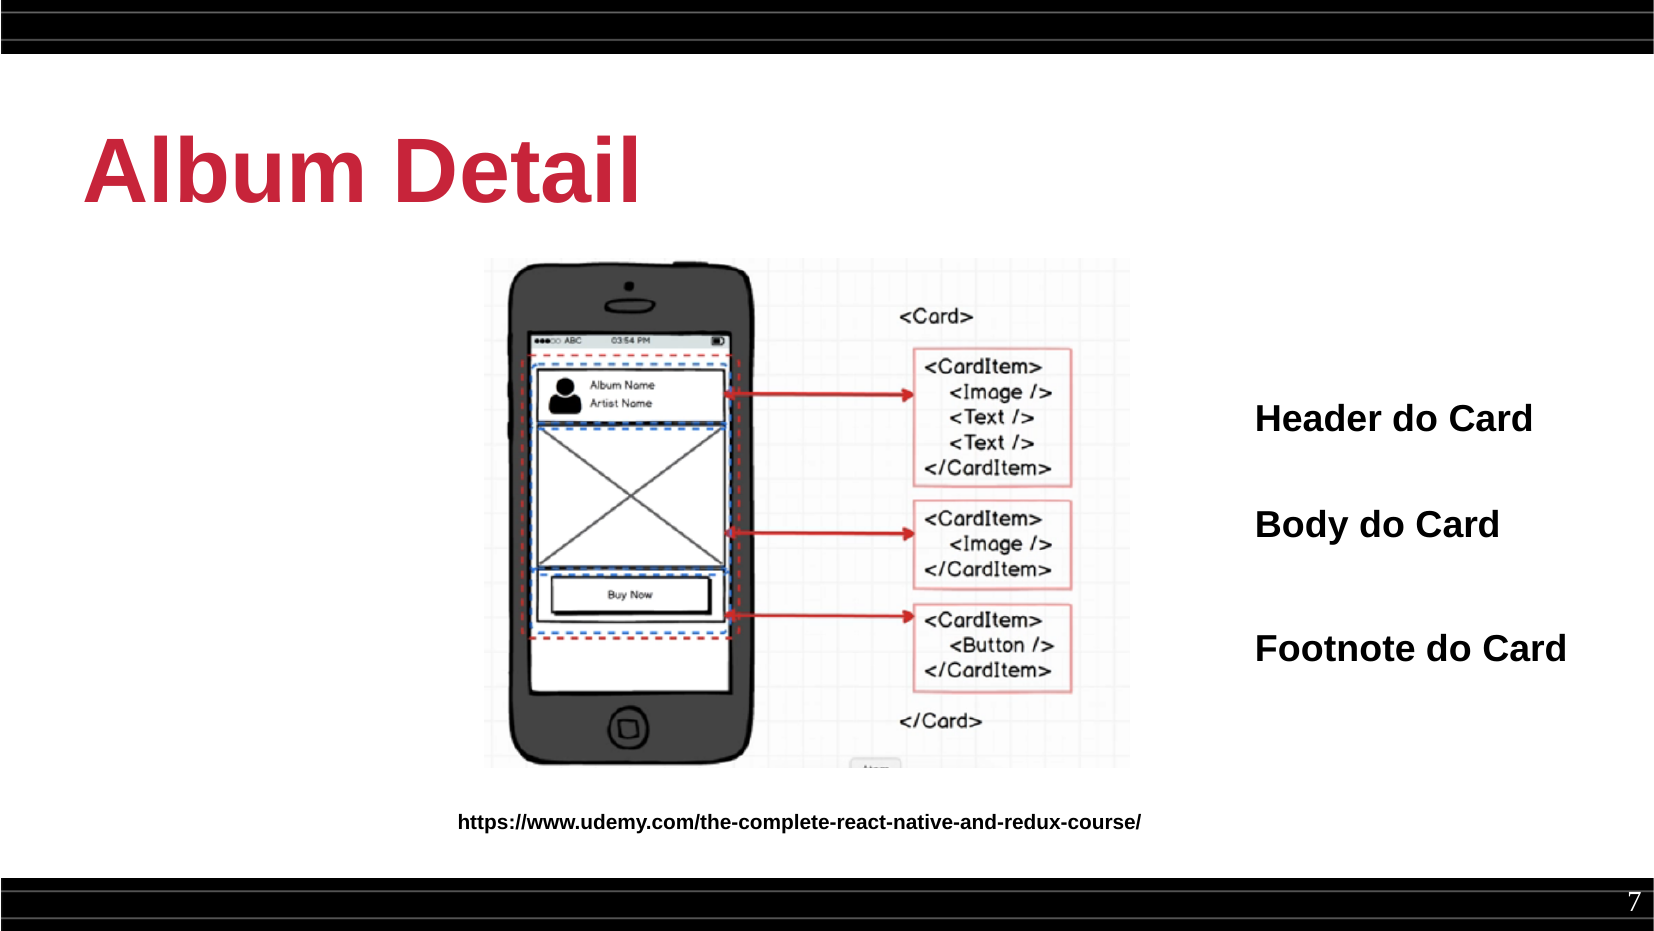

# Album Detail
Header do Card
Body do Card
Footnote do Card
 https://www.udemy.com/the-complete-react-native-and-redux-course/